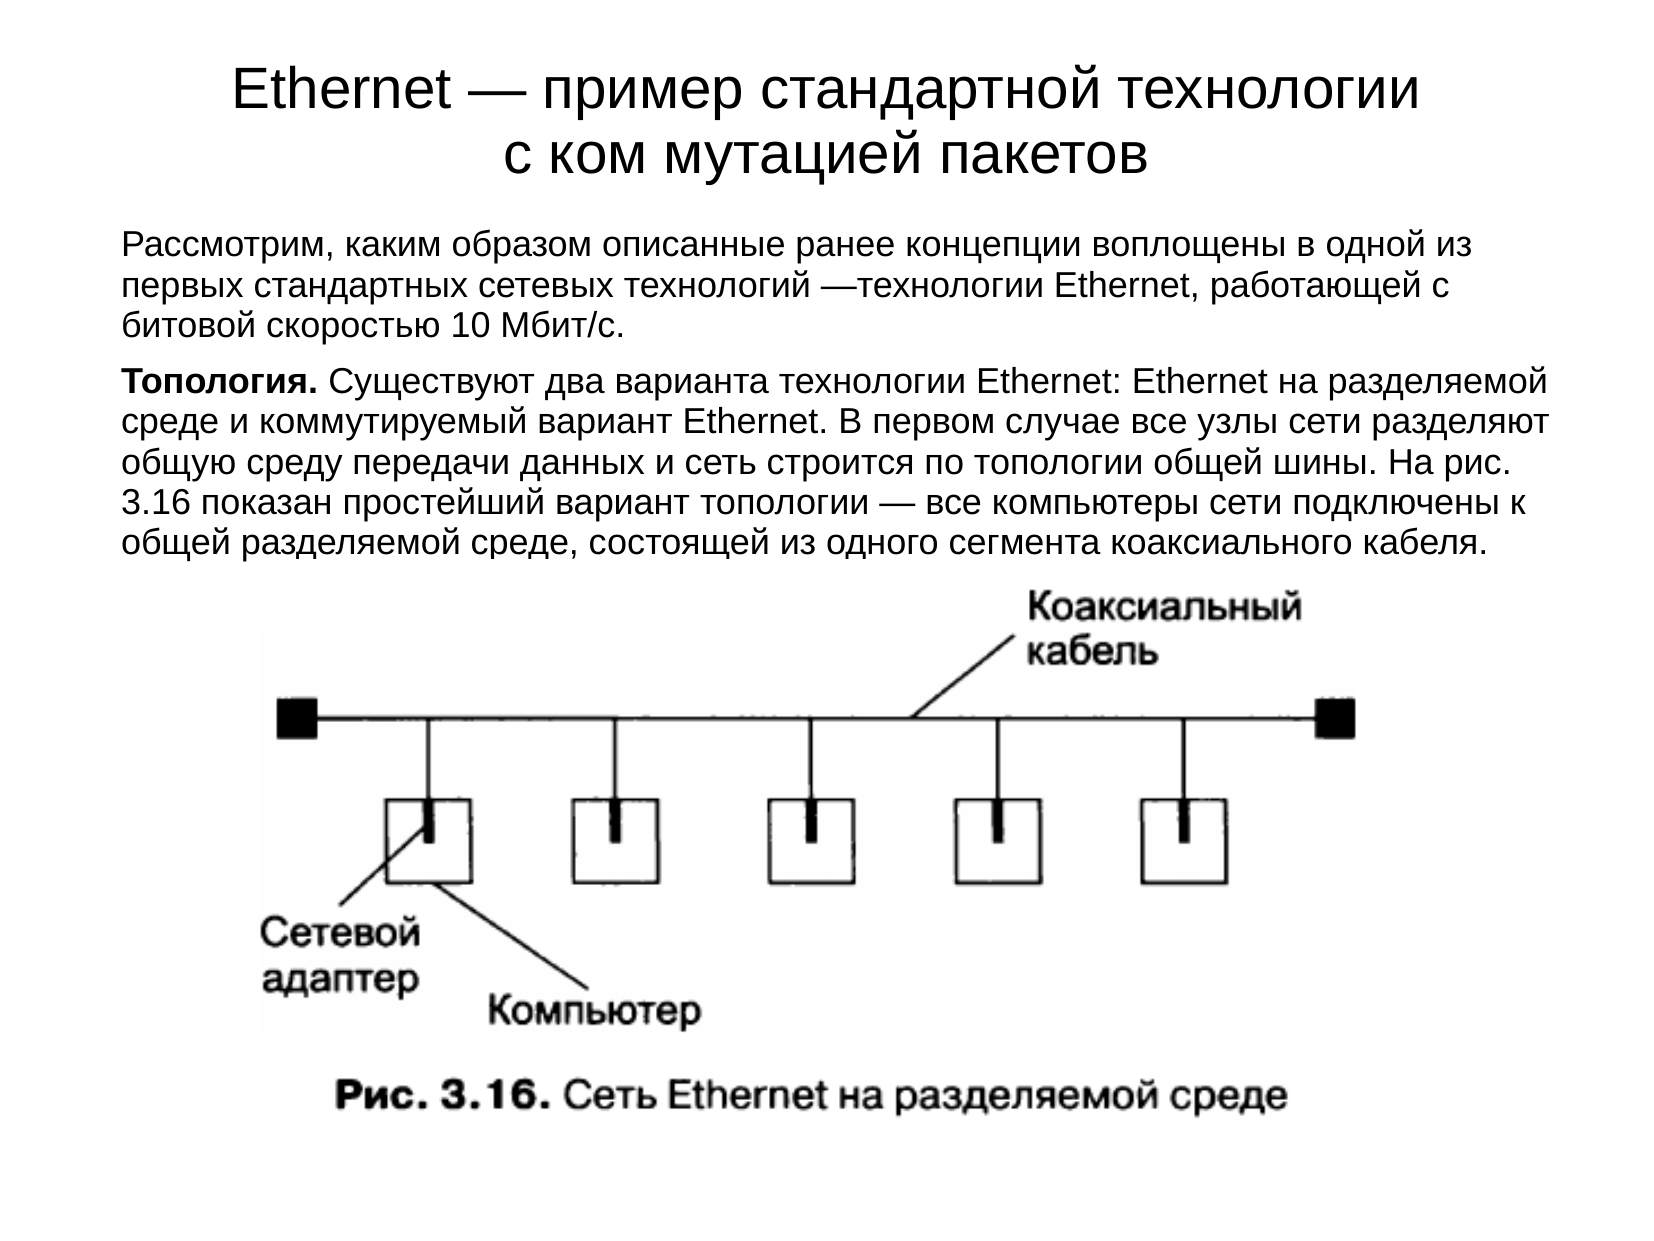

# Ethernet — пример стандартной технологии с ком мутацией пакетов
Рассмотрим, каким образом описанные ранее концепции воплощены в одной из первых стандартных сетевых технологий —технологии Ethernet, работающей с битовой скоростью 10 Мбит/с.
Топология. Существуют два варианта технологии Ethernet: Ethernet на разделяемой среде и коммутируемый вариант Ethernet. В первом случае все узлы сети разделяют общую среду передачи данных и сеть строится по топологии общей шины. На рис. 3.16 показан простейший вариант топологии — все компьютеры сети подключены к общей разделяемой среде, состоящей из одного сегмента коаксиального кабеля.